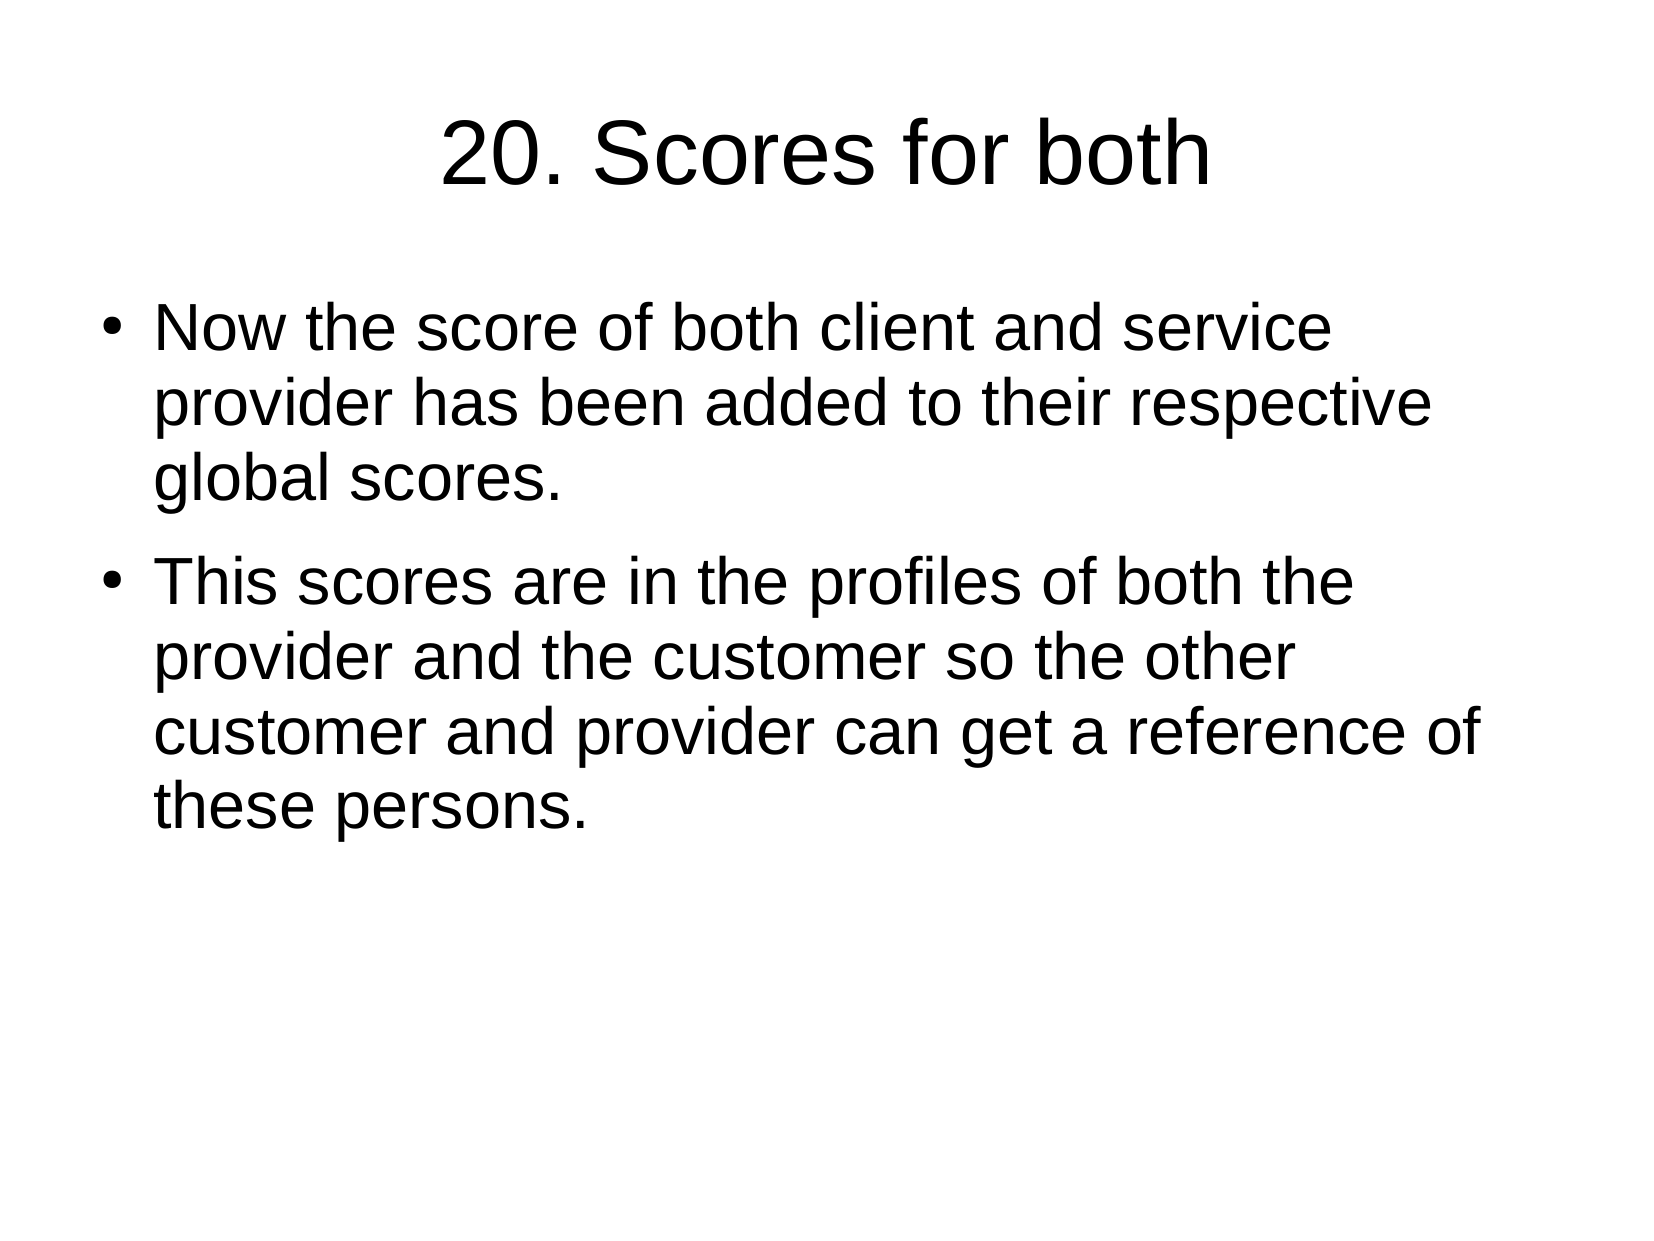

# 20. Scores for both
Now the score of both client and service provider has been added to their respective global scores.
This scores are in the profiles of both the provider and the customer so the other customer and provider can get a reference of these persons.